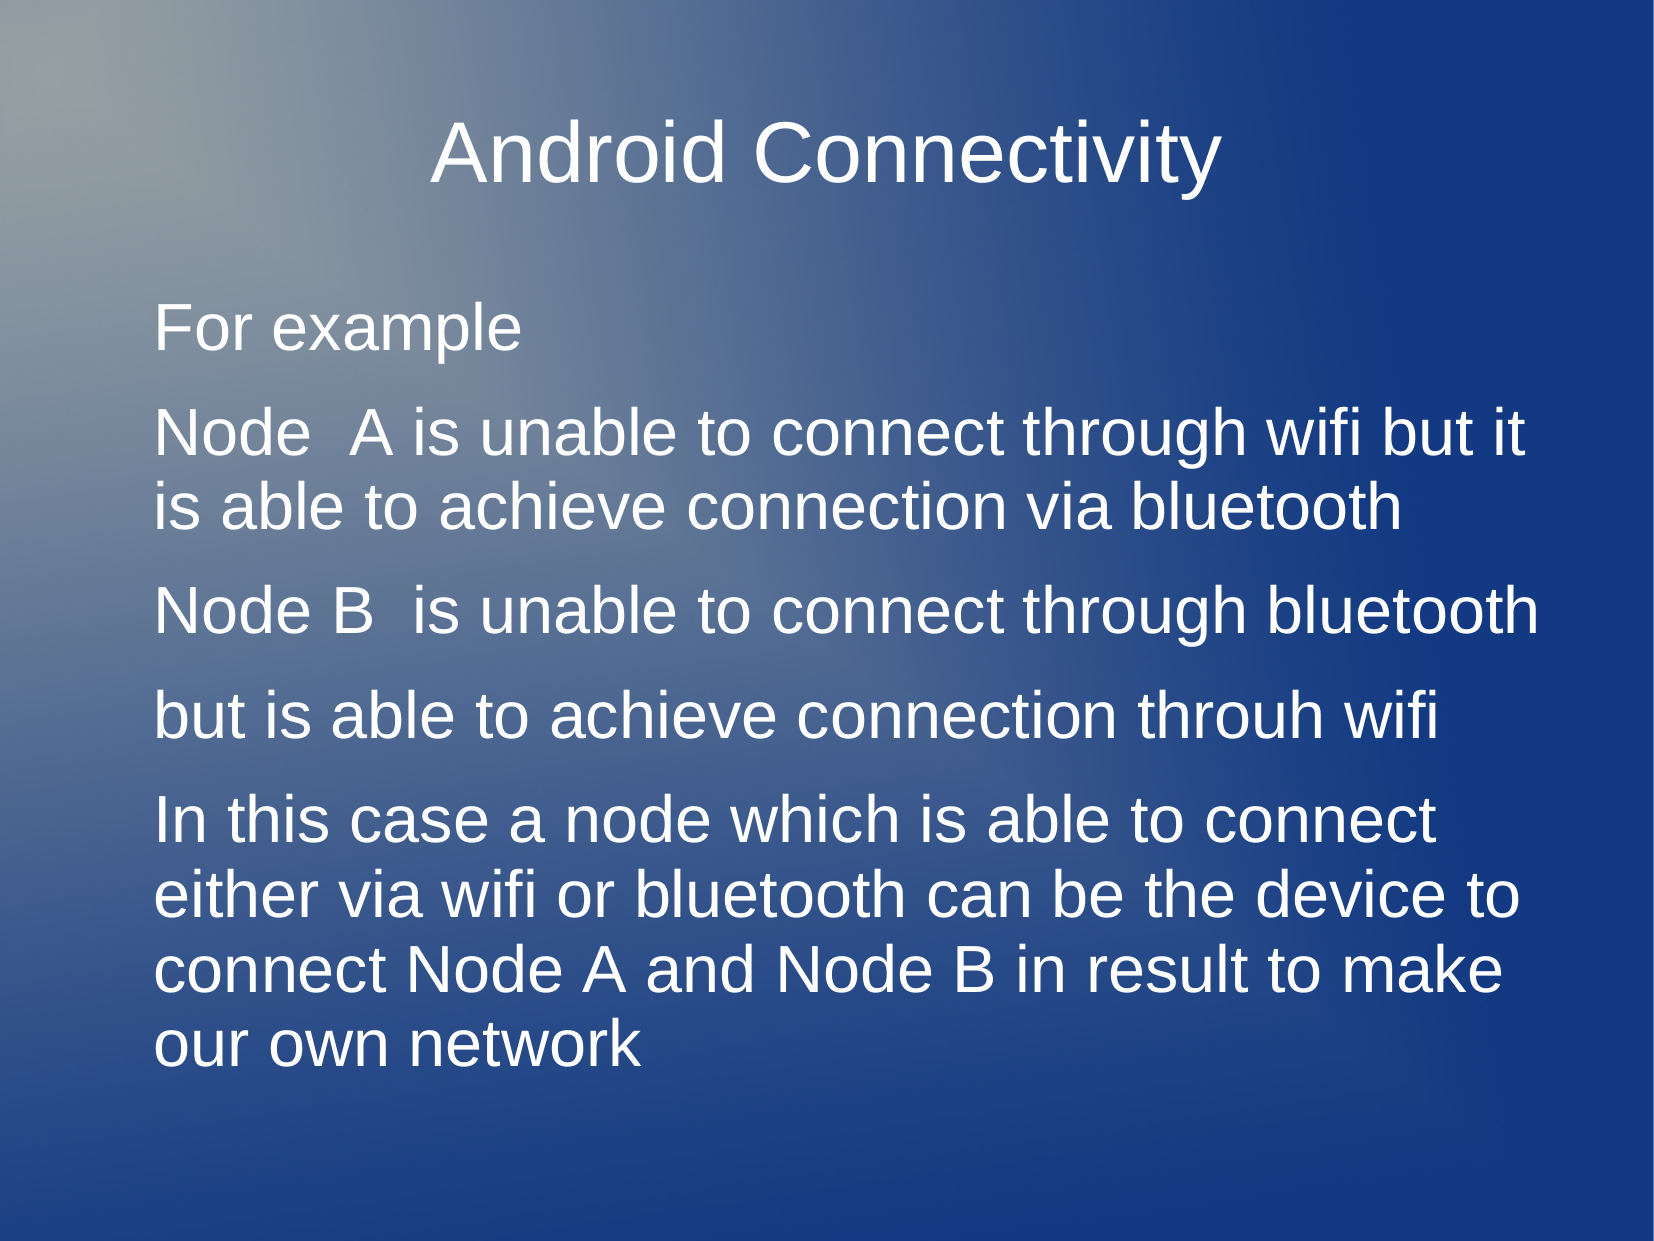

# Android Connectivity
For example
Node A is unable to connect through wifi but it is able to achieve connection via bluetooth
Node B is unable to connect through bluetooth
but is able to achieve connection throuh wifi
In this case a node which is able to connect either via wifi or bluetooth can be the device to connect Node A and Node B in result to make our own network